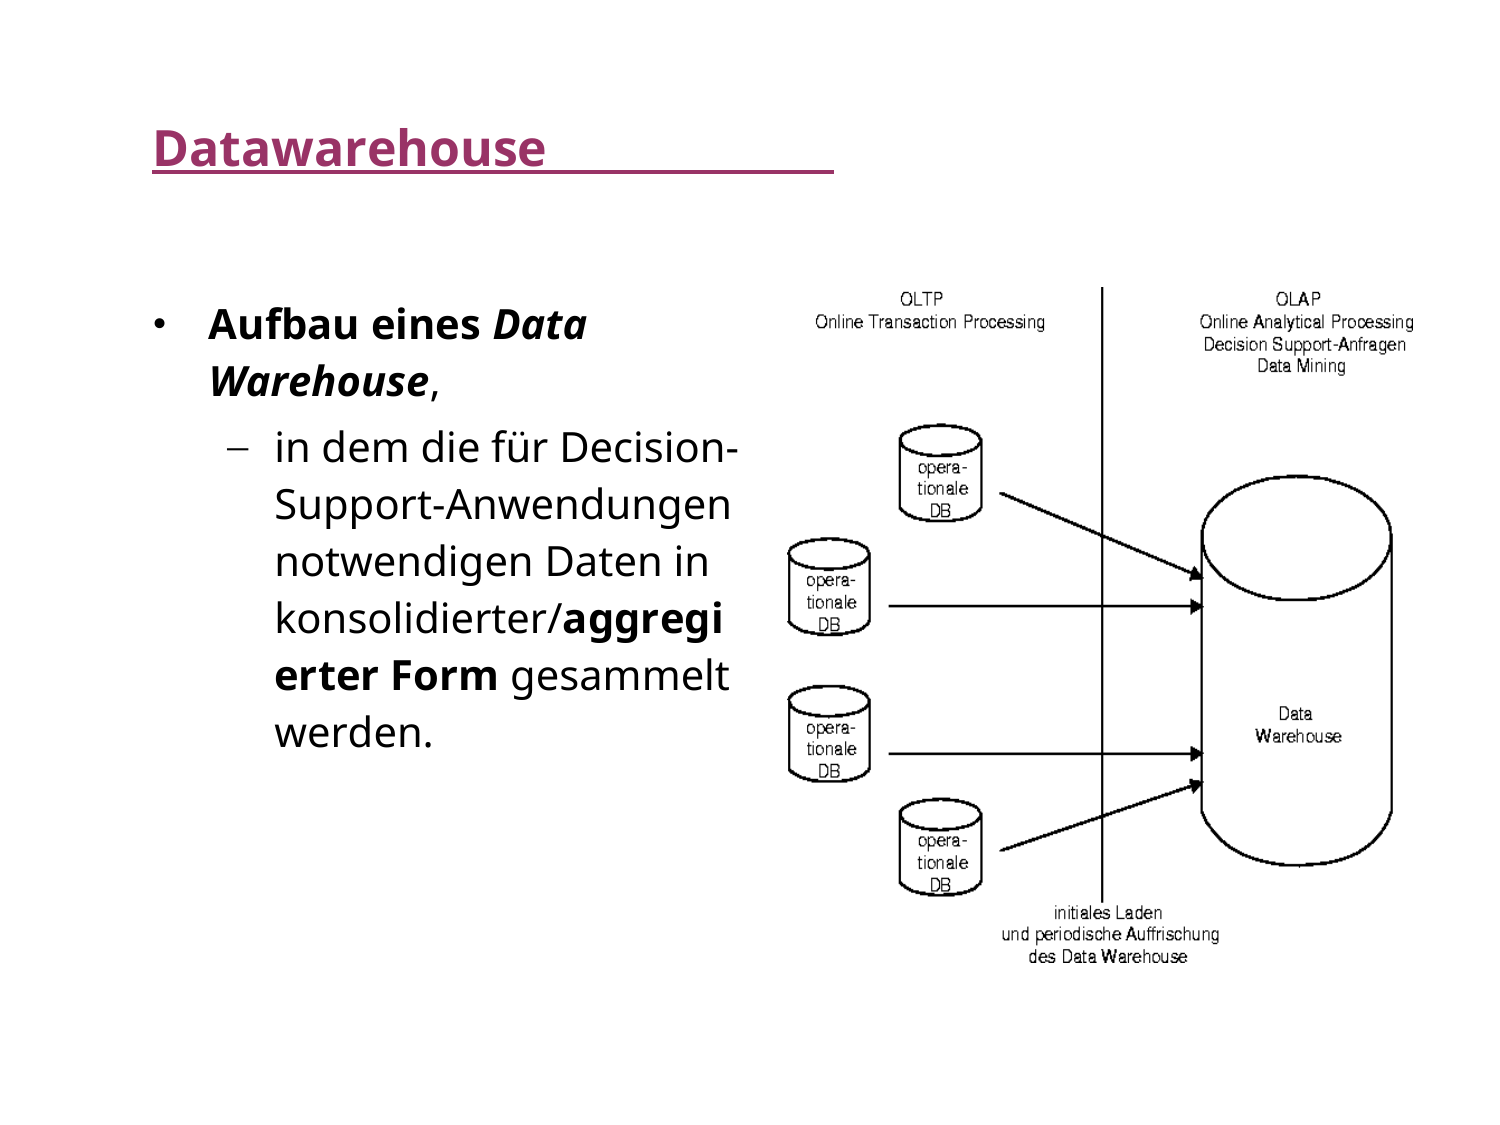

# Datawarehouse
Aufbau eines Data Warehouse,
in dem die für Decision-Support-Anwendungen notwendigen Daten in konsolidierter/aggregierter Form gesammelt werden.